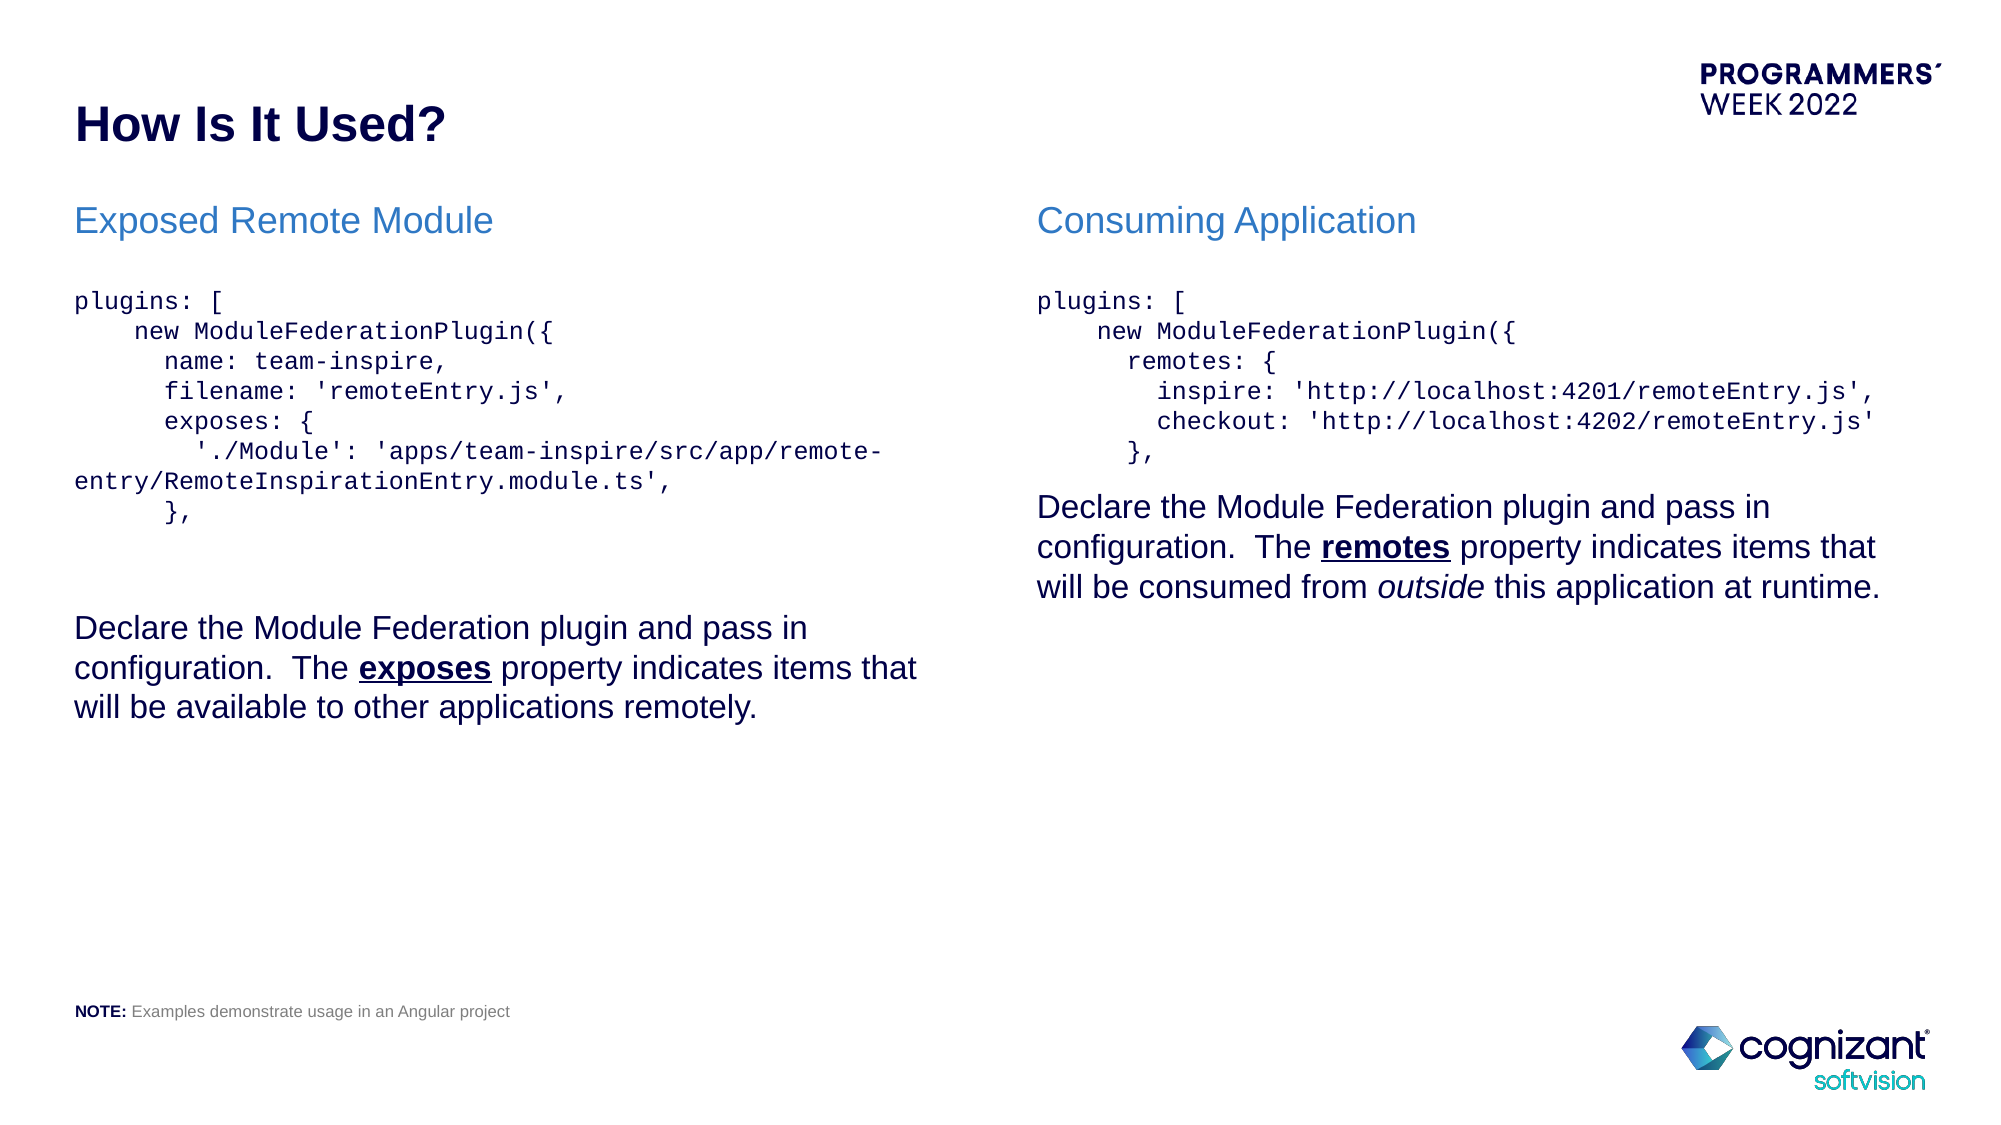

How Is It Used?
Exposed Remote Module
Consuming Application
plugins: [
 new ModuleFederationPlugin({
 name: team-inspire,
 filename: 'remoteEntry.js',
 exposes: {
 './Module': 'apps/team-inspire/src/app/remote-entry/RemoteInspirationEntry.module.ts',
 },
Declare the Module Federation plugin and pass in configuration. The exposes property indicates items that will be available to other applications remotely.
plugins: [
 new ModuleFederationPlugin({
 remotes: {
 inspire: 'http://localhost:4201/remoteEntry.js',
 checkout: 'http://localhost:4202/remoteEntry.js'
 },
Declare the Module Federation plugin and pass in configuration. The remotes property indicates items that will be consumed from outside this application at runtime.
# NOTE: Examples demonstrate usage in an Angular project